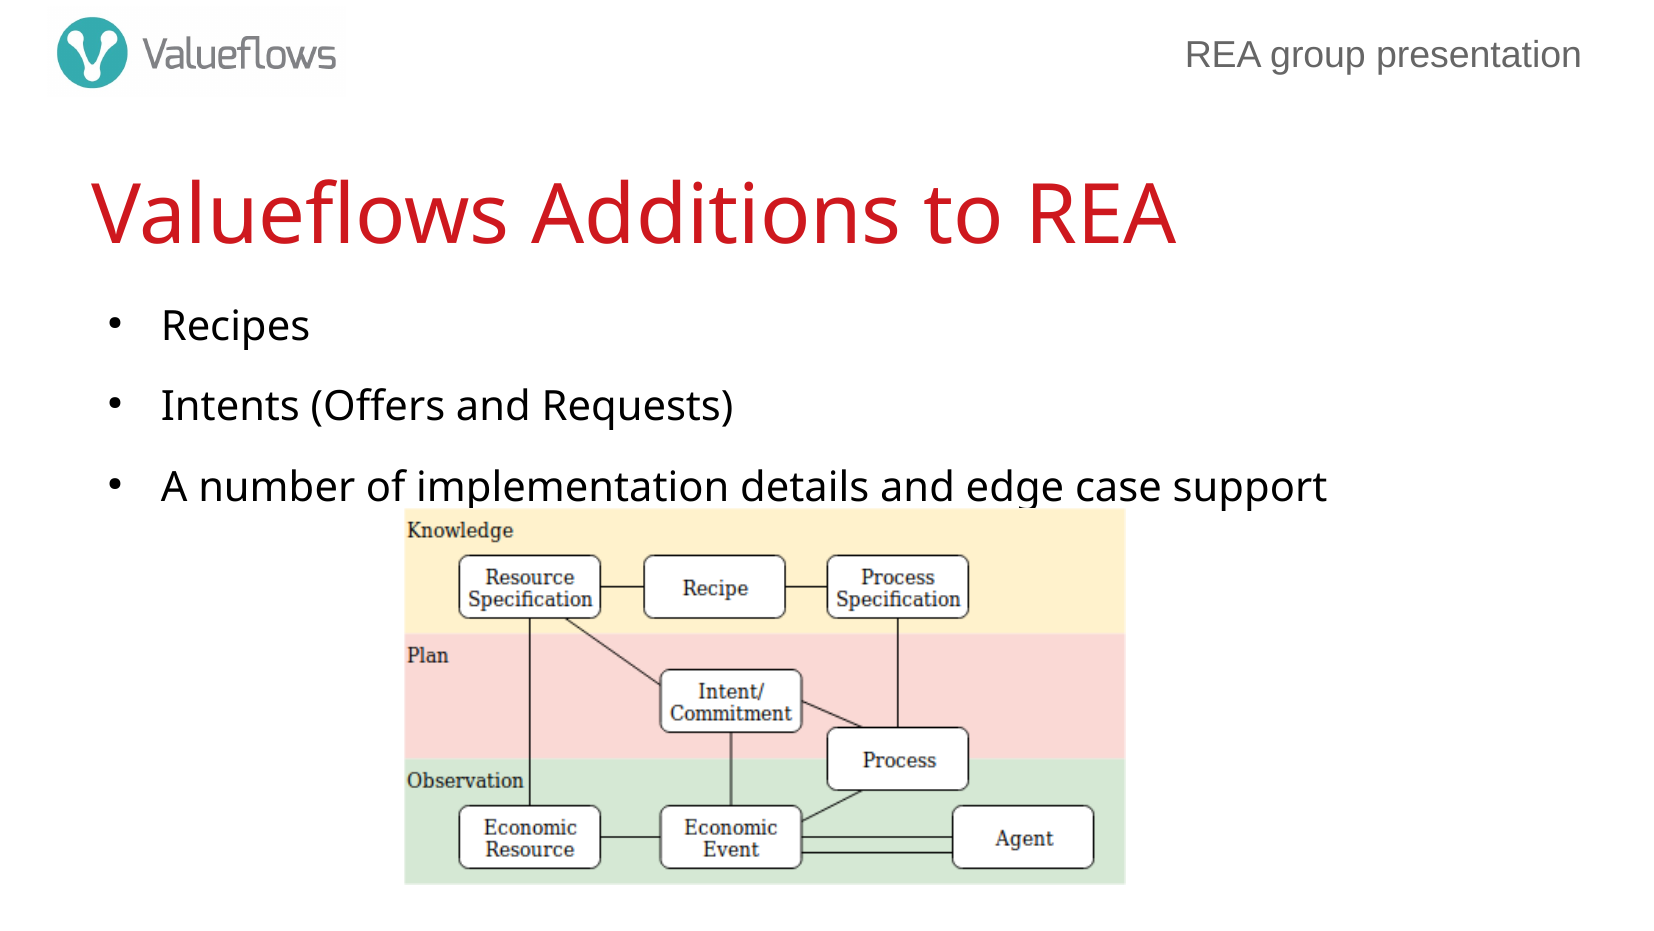

REA group presentation
Valueflows Additions to REA
# Recipes
Intents (Offers and Requests)
A number of implementation details and edge case support